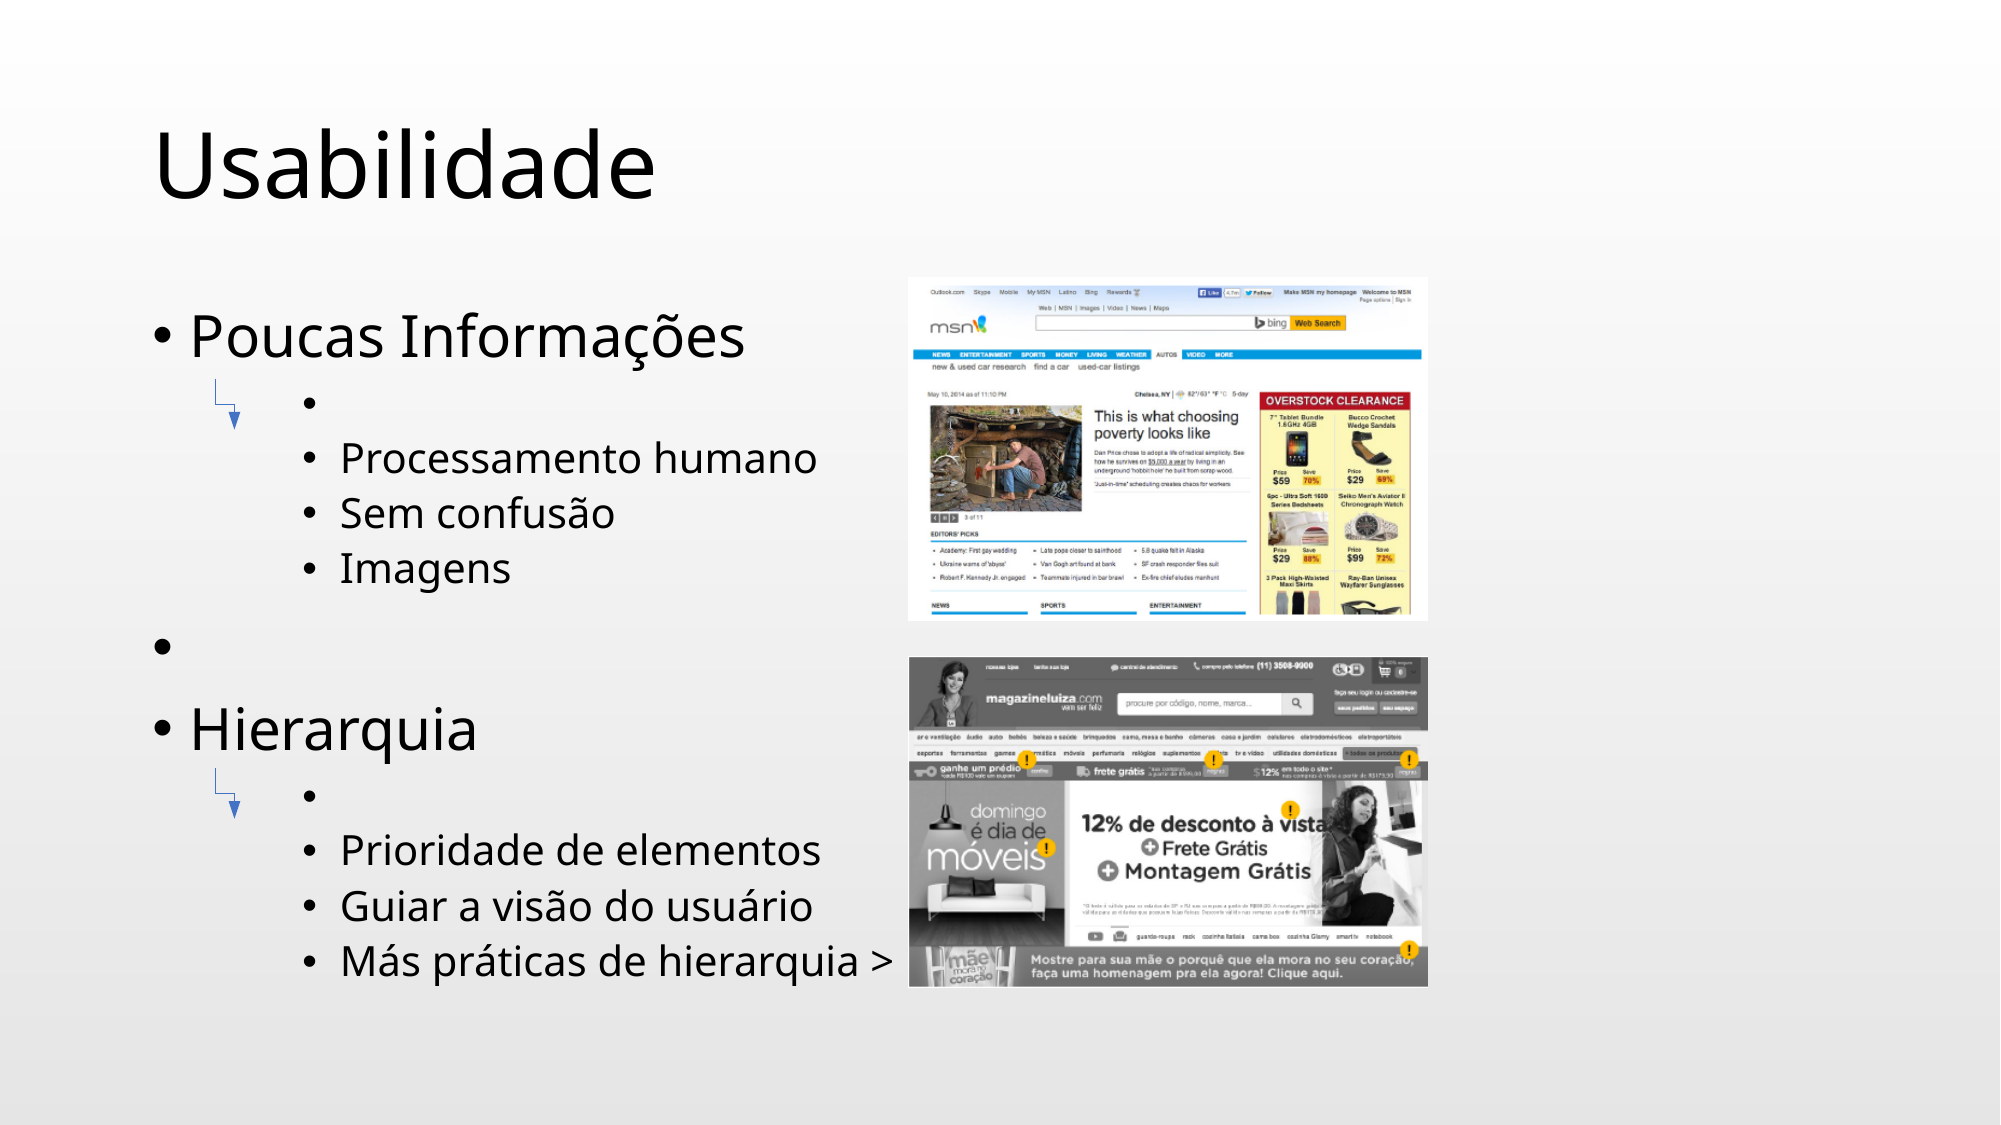

# Usabilidade
Poucas Informações
Processamento humano
Sem confusão
Imagens
Hierarquia
Prioridade de elementos
Guiar a visão do usuário
Más práticas de hierarquia >